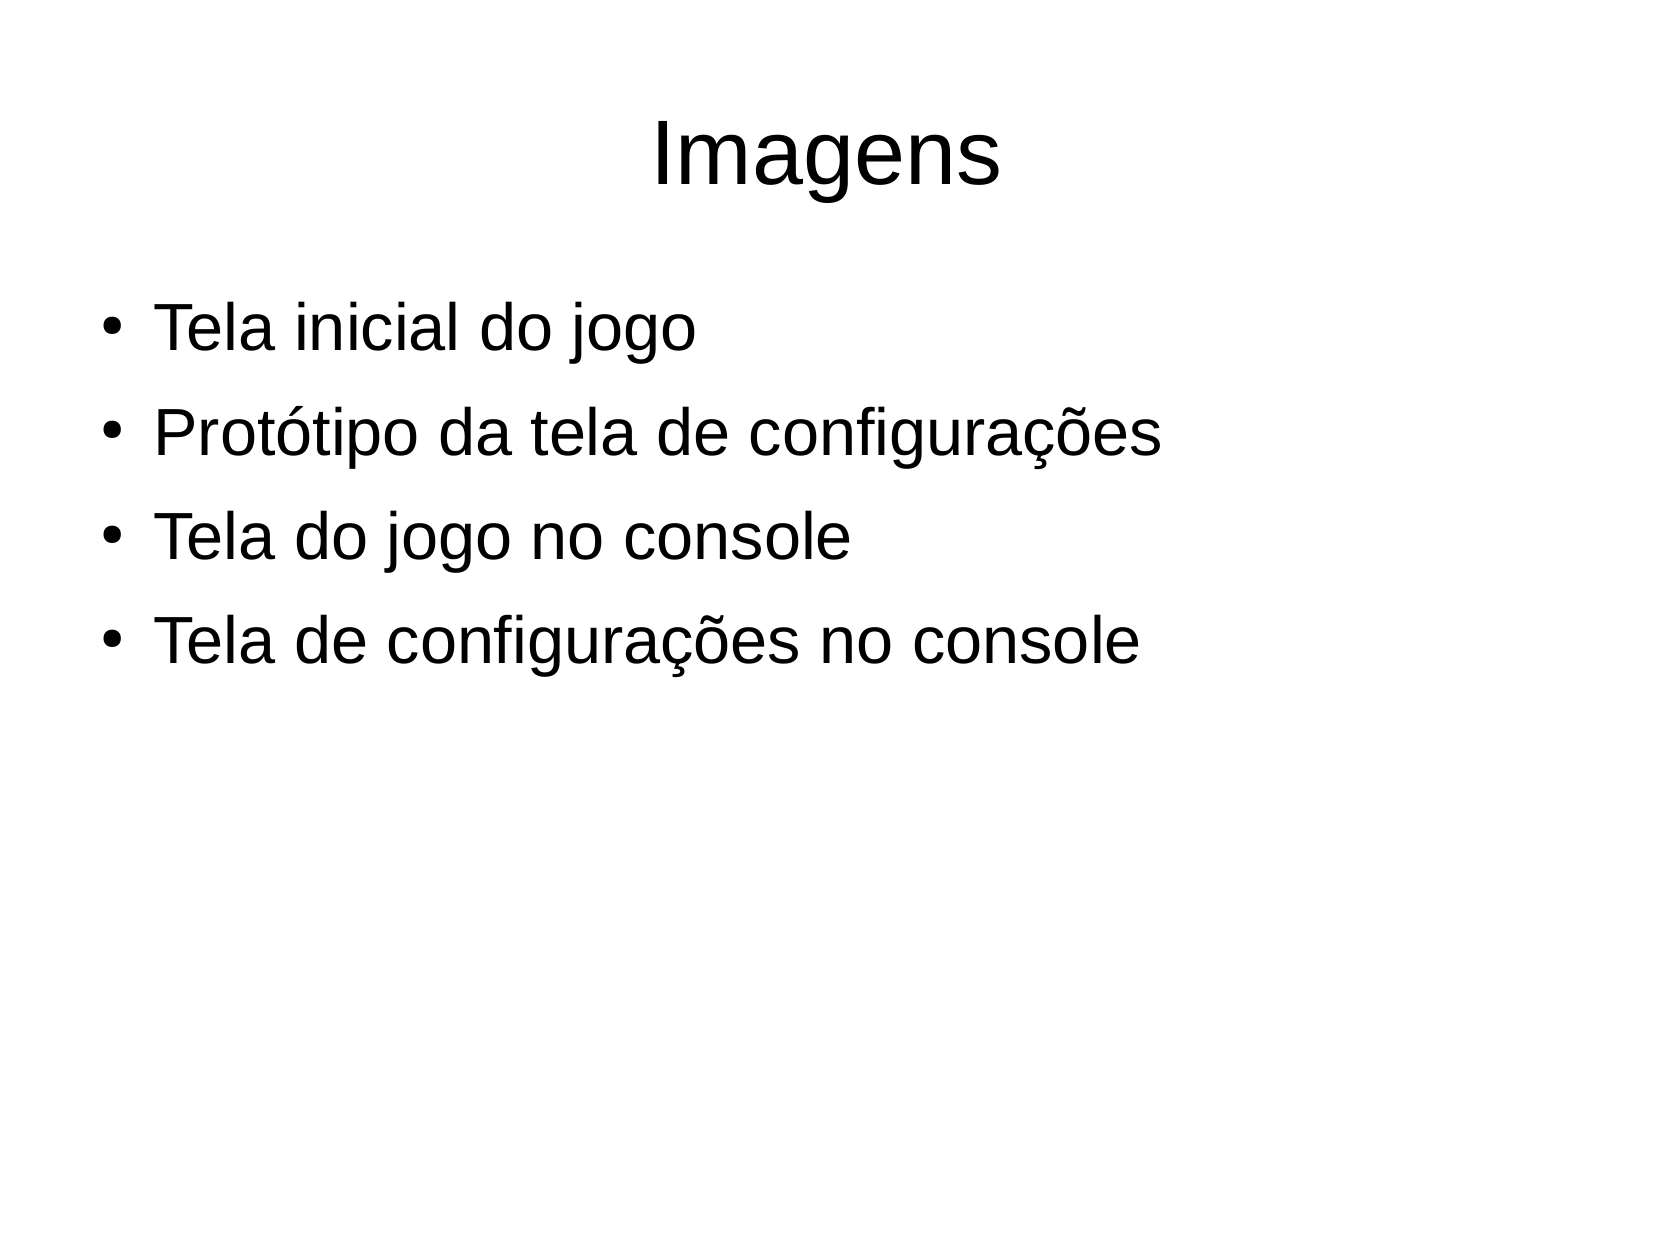

# Imagens
Tela inicial do jogo
Protótipo da tela de configurações
Tela do jogo no console
Tela de configurações no console